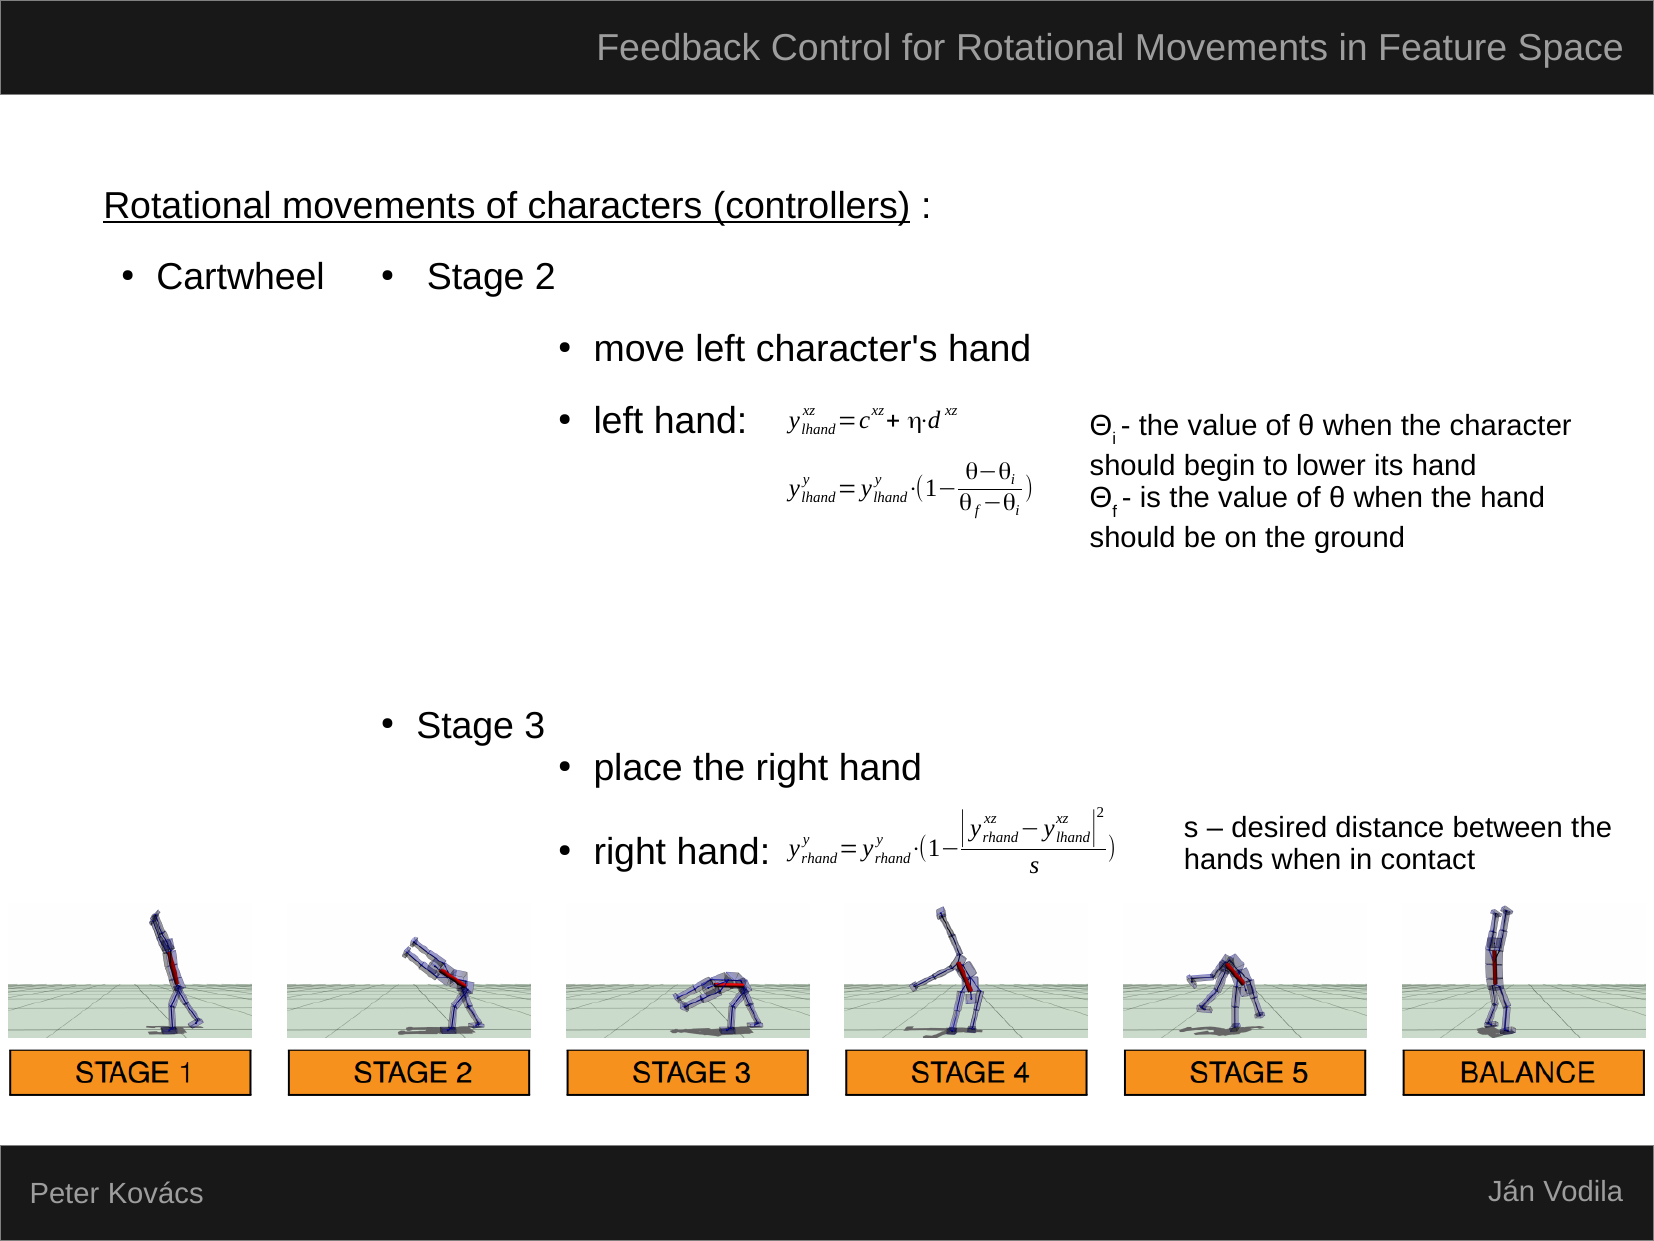

# Feedback Control for Rotational Movements in Feature Space
Rotational movements of characters (controllers) :
Cartwheel
 Stage 2
move left character's hand
left hand:
Θi - the value of θ when the character should begin to lower its hand
Θf - is the value of θ when the hand should be on the ground
Stage 3
place the right hand
right hand:
s – desired distance between the hands when in contact
Ján Vodila
Peter Kovács